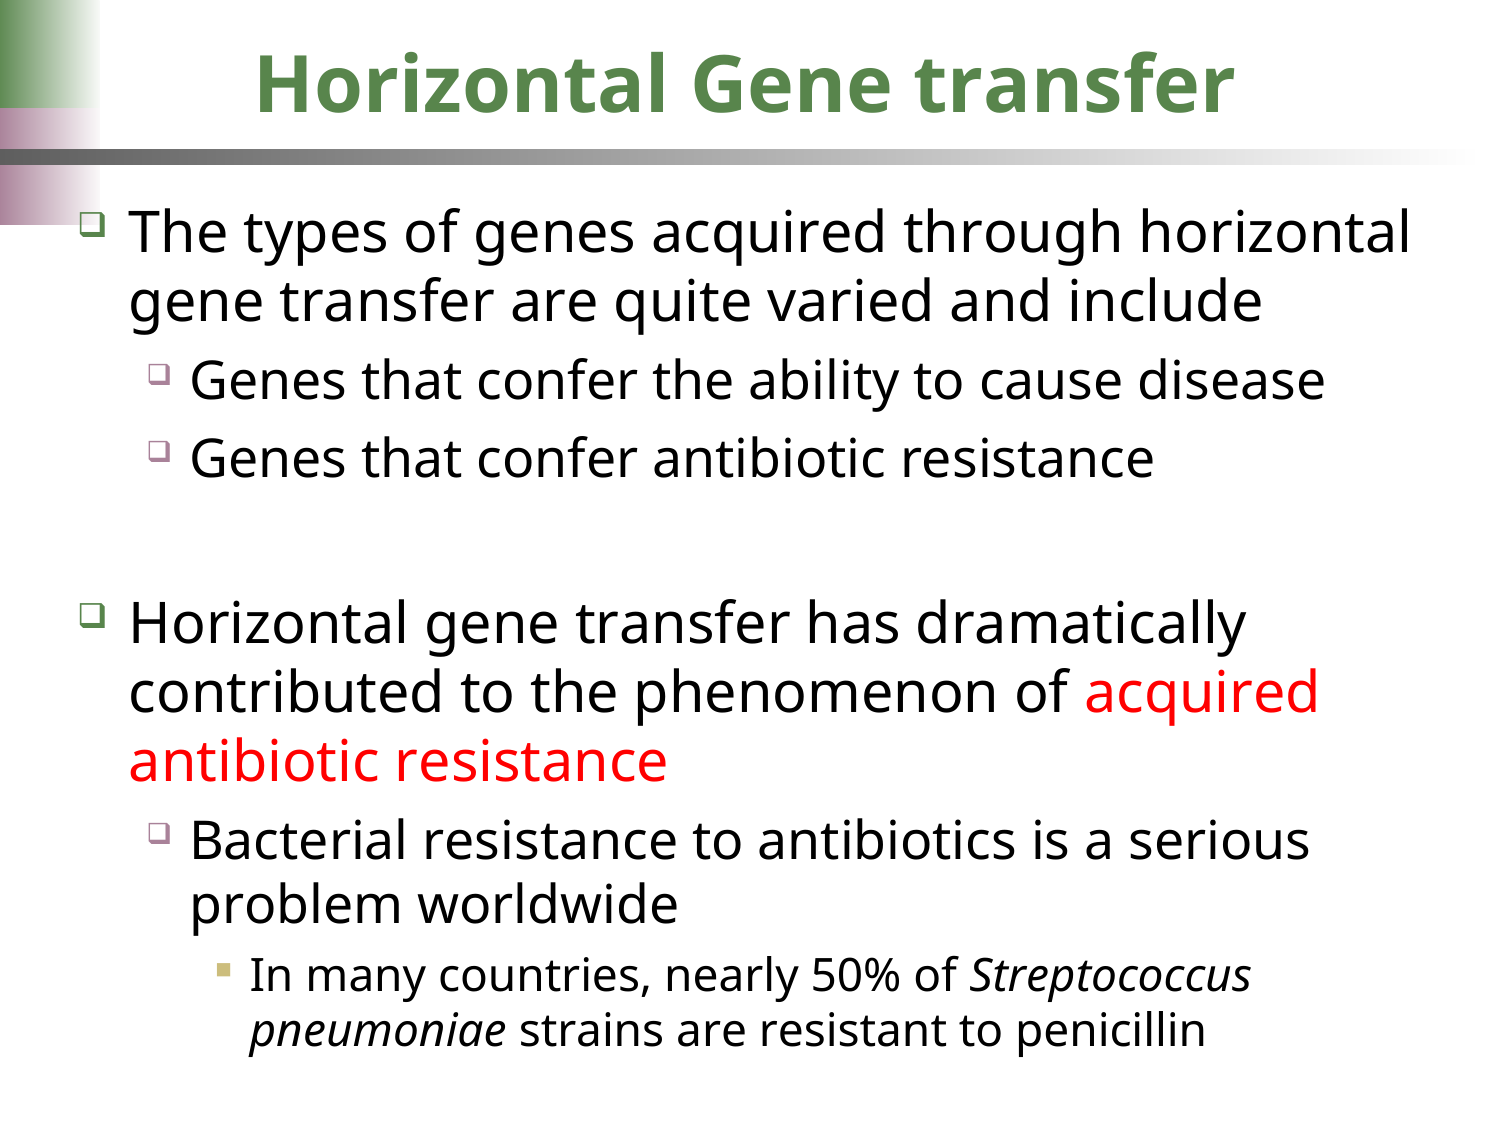

# Horizontal Gene transfer
The types of genes acquired through horizontal gene transfer are quite varied and include
Genes that confer the ability to cause disease
Genes that confer antibiotic resistance
Horizontal gene transfer has dramatically contributed to the phenomenon of acquired antibiotic resistance
Bacterial resistance to antibiotics is a serious problem worldwide
In many countries, nearly 50% of Streptococcus pneumoniae strains are resistant to penicillin